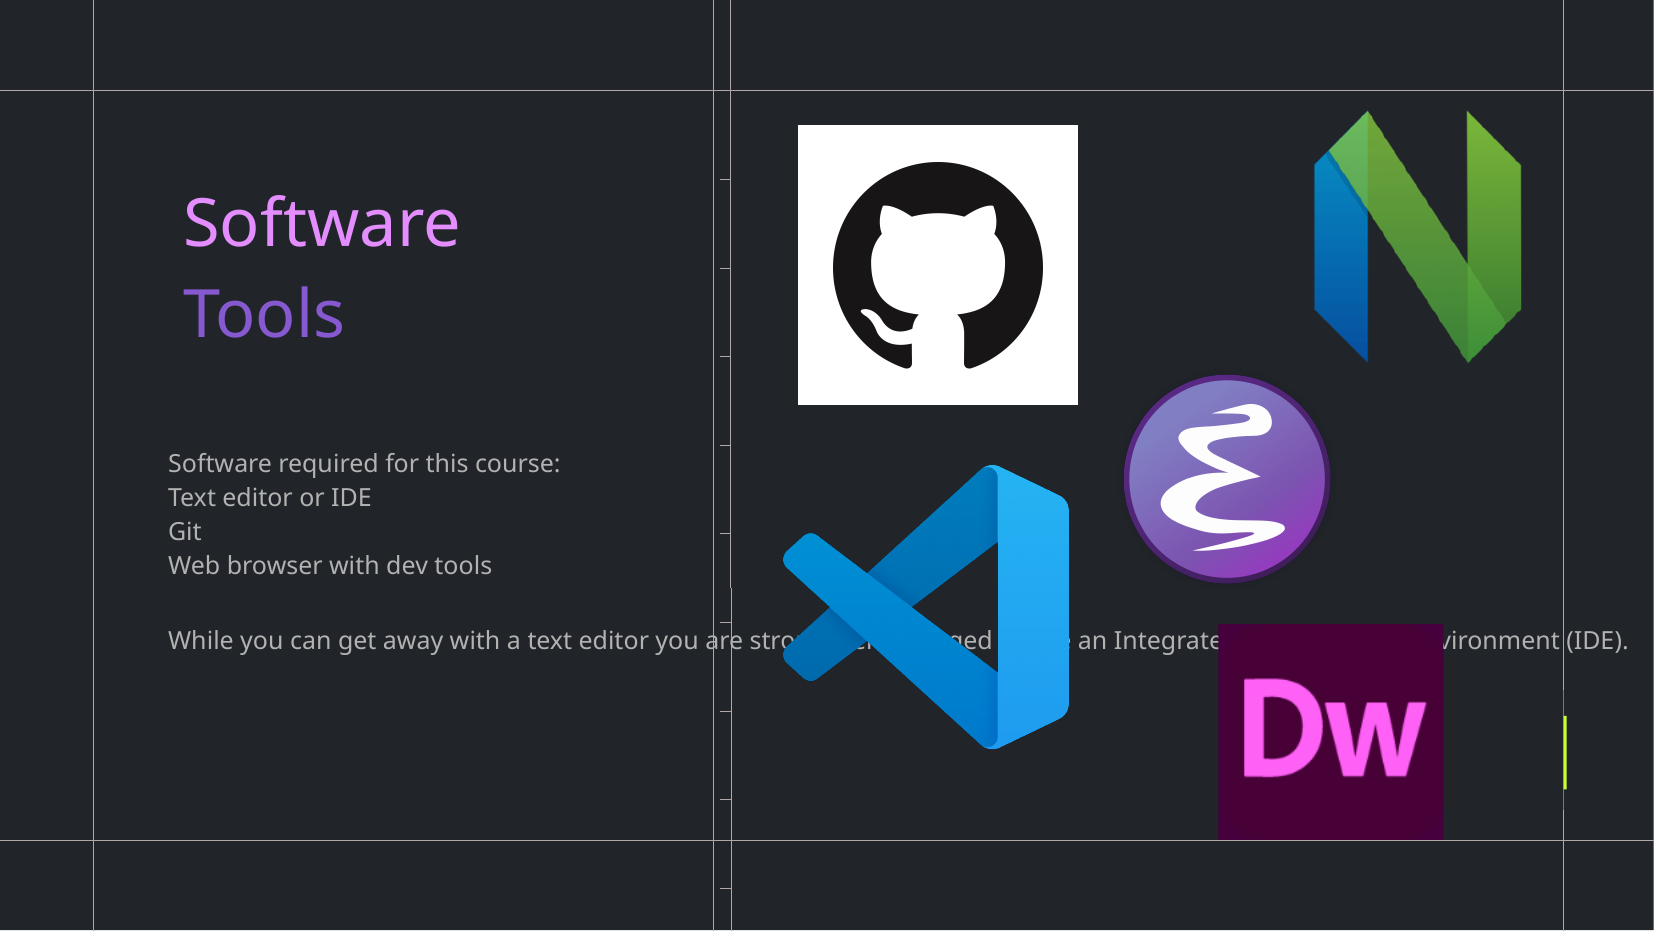

Software
Tools
Software required for this course:
Text editor or IDE
Git
Web browser with dev tools
While you can get away with a text editor you are strongly encouraged to use an Integrated Development Environment (IDE).